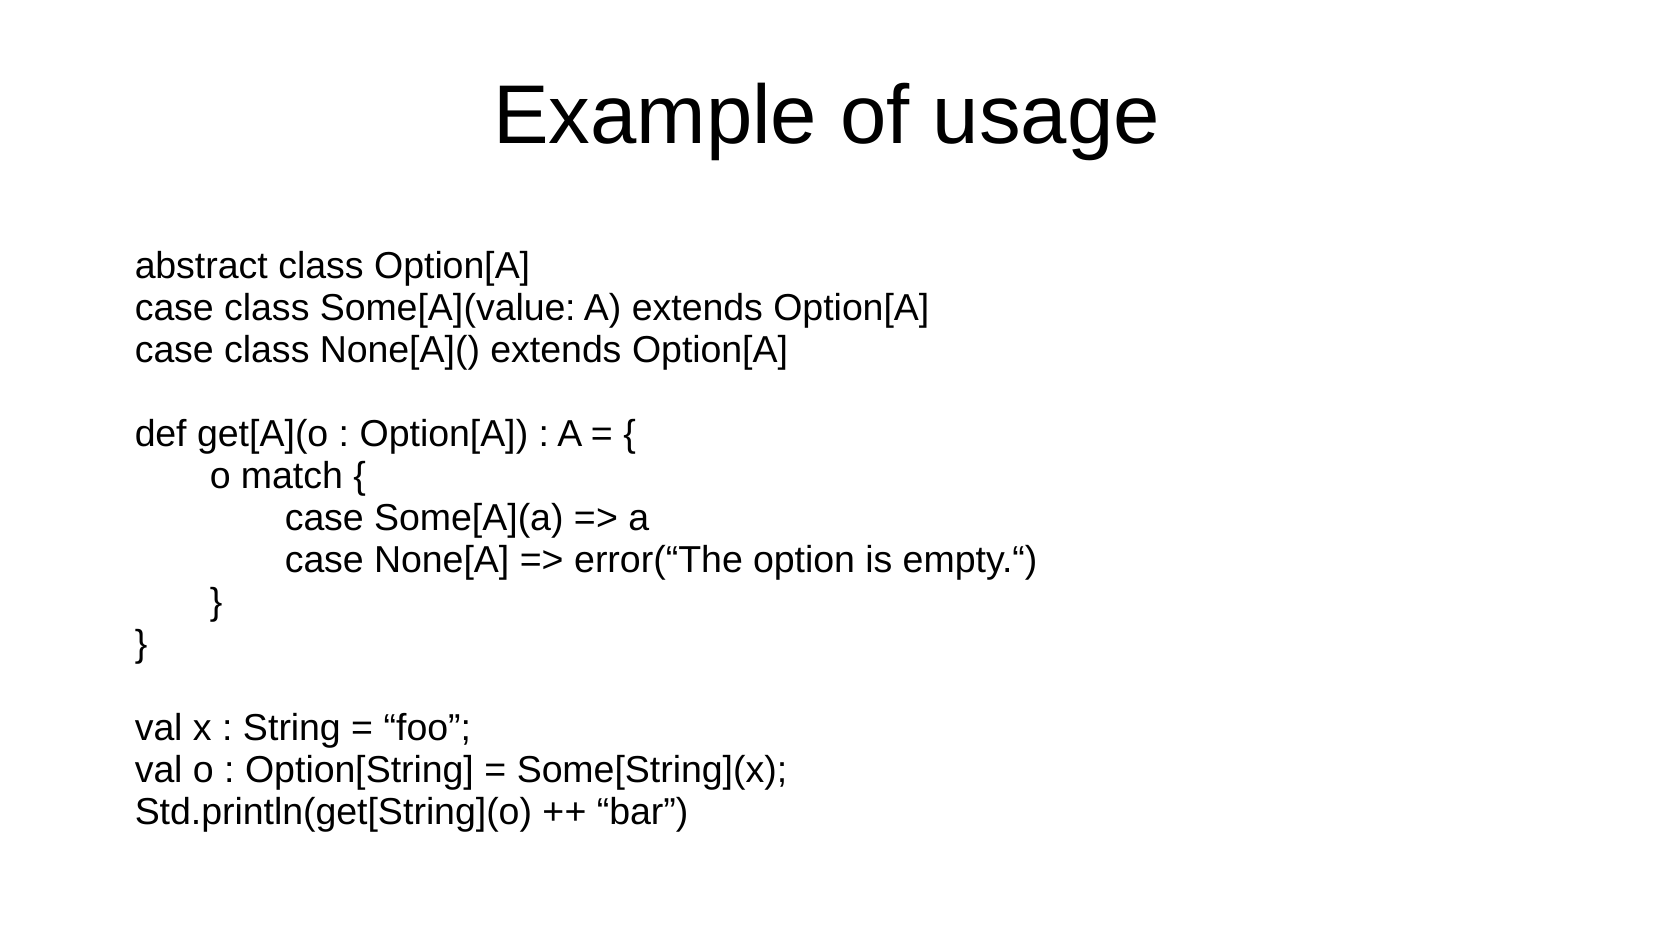

# Example of usage
abstract class Option[A]
case class Some[A](value: A) extends Option[A]
case class None[A]() extends Option[A]
def get[A](o : Option[A]) : A = {
	o match {
		case Some[A](a) => a
		case None[A] => error(“The option is empty.“)
	}
}
val x : String = “foo”;
val o : Option[String] = Some[String](x);
Std.println(get[String](o) ++ “bar”)